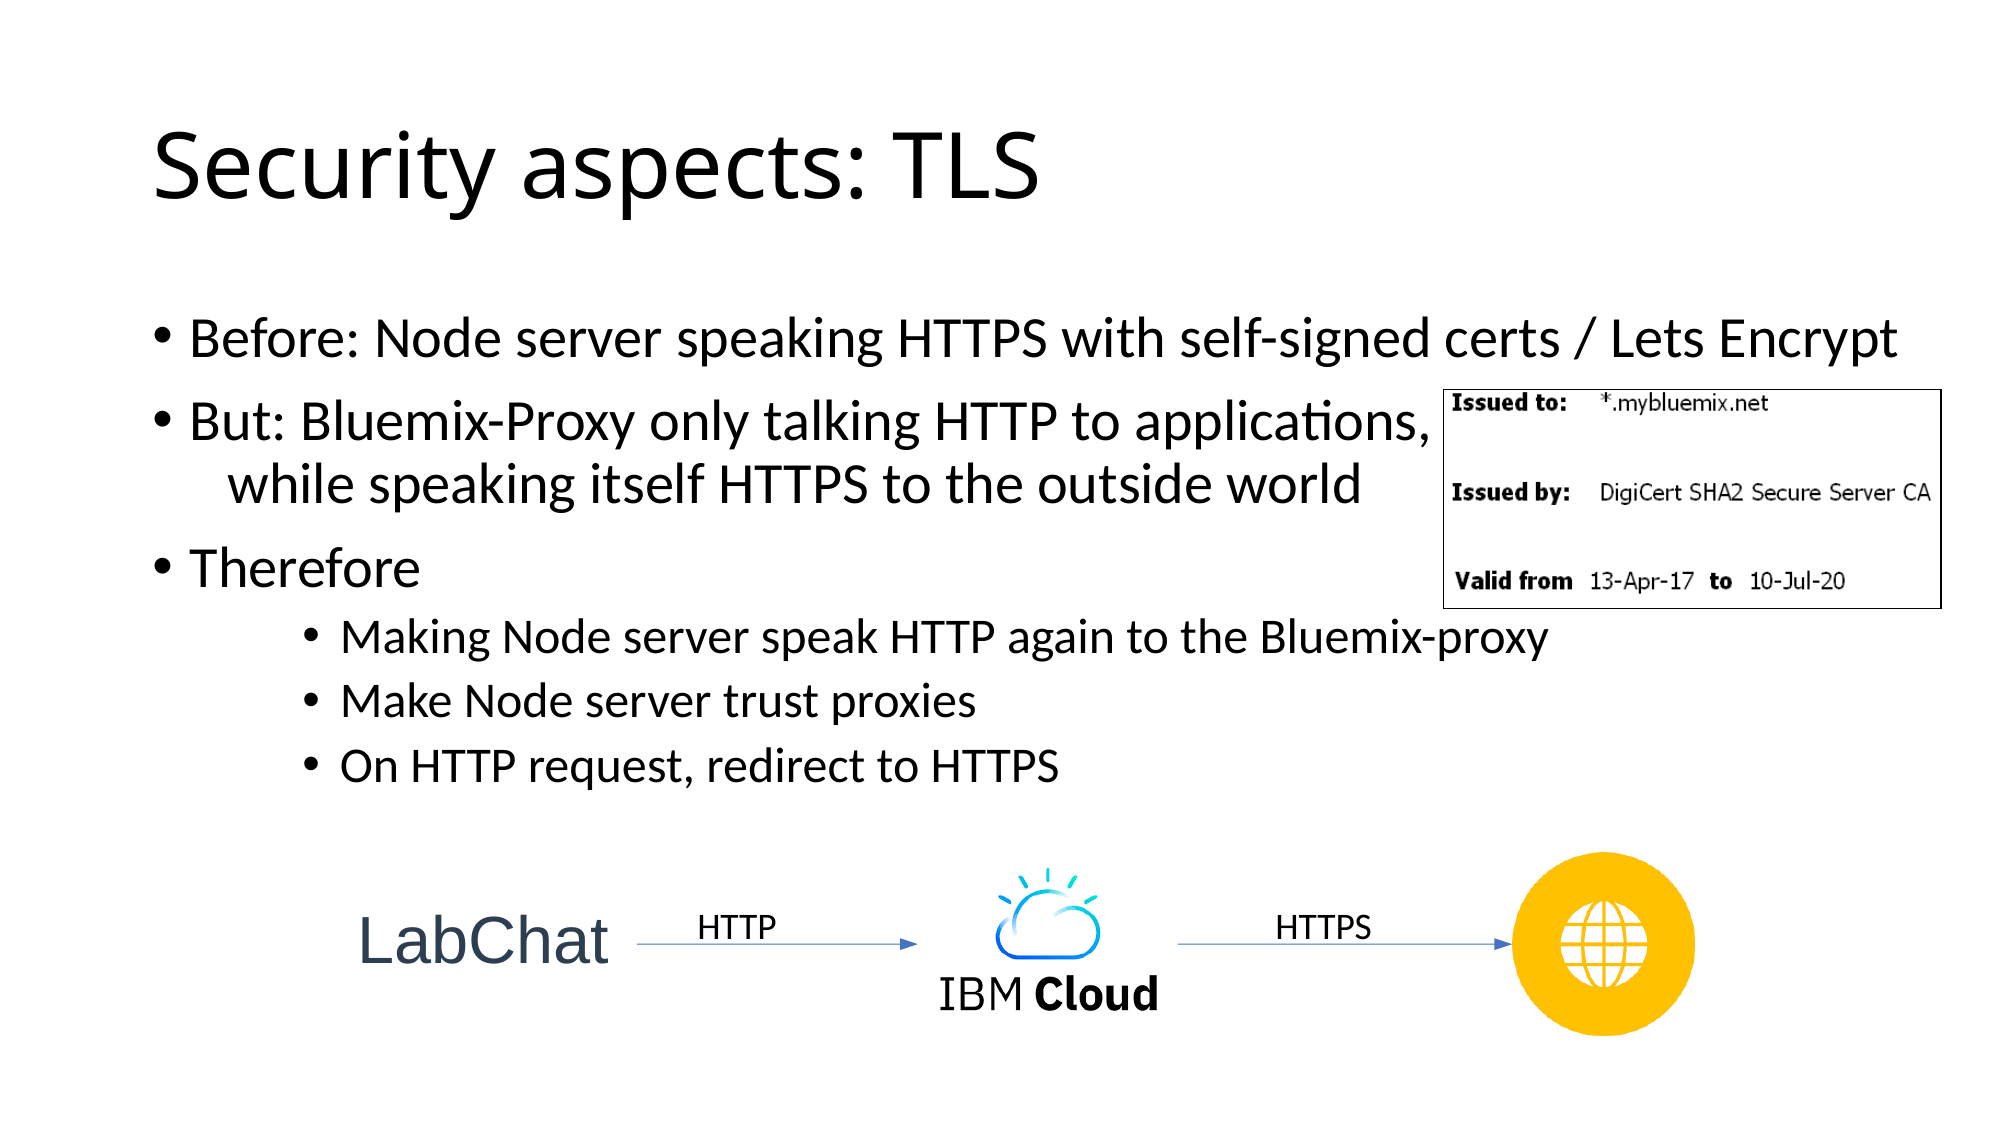

# Security aspects: TLS
Before: Node server speaking HTTPS with self-signed certs / Lets Encrypt
But: Bluemix-Proxy only talking HTTP to applications,
while speaking itself HTTPS to the outside world
Therefore
Making Node server speak HTTP again to the Bluemix-proxy
Make Node server trust proxies
On HTTP request, redirect to HTTPS
HTTP
HTTPS
LabChat